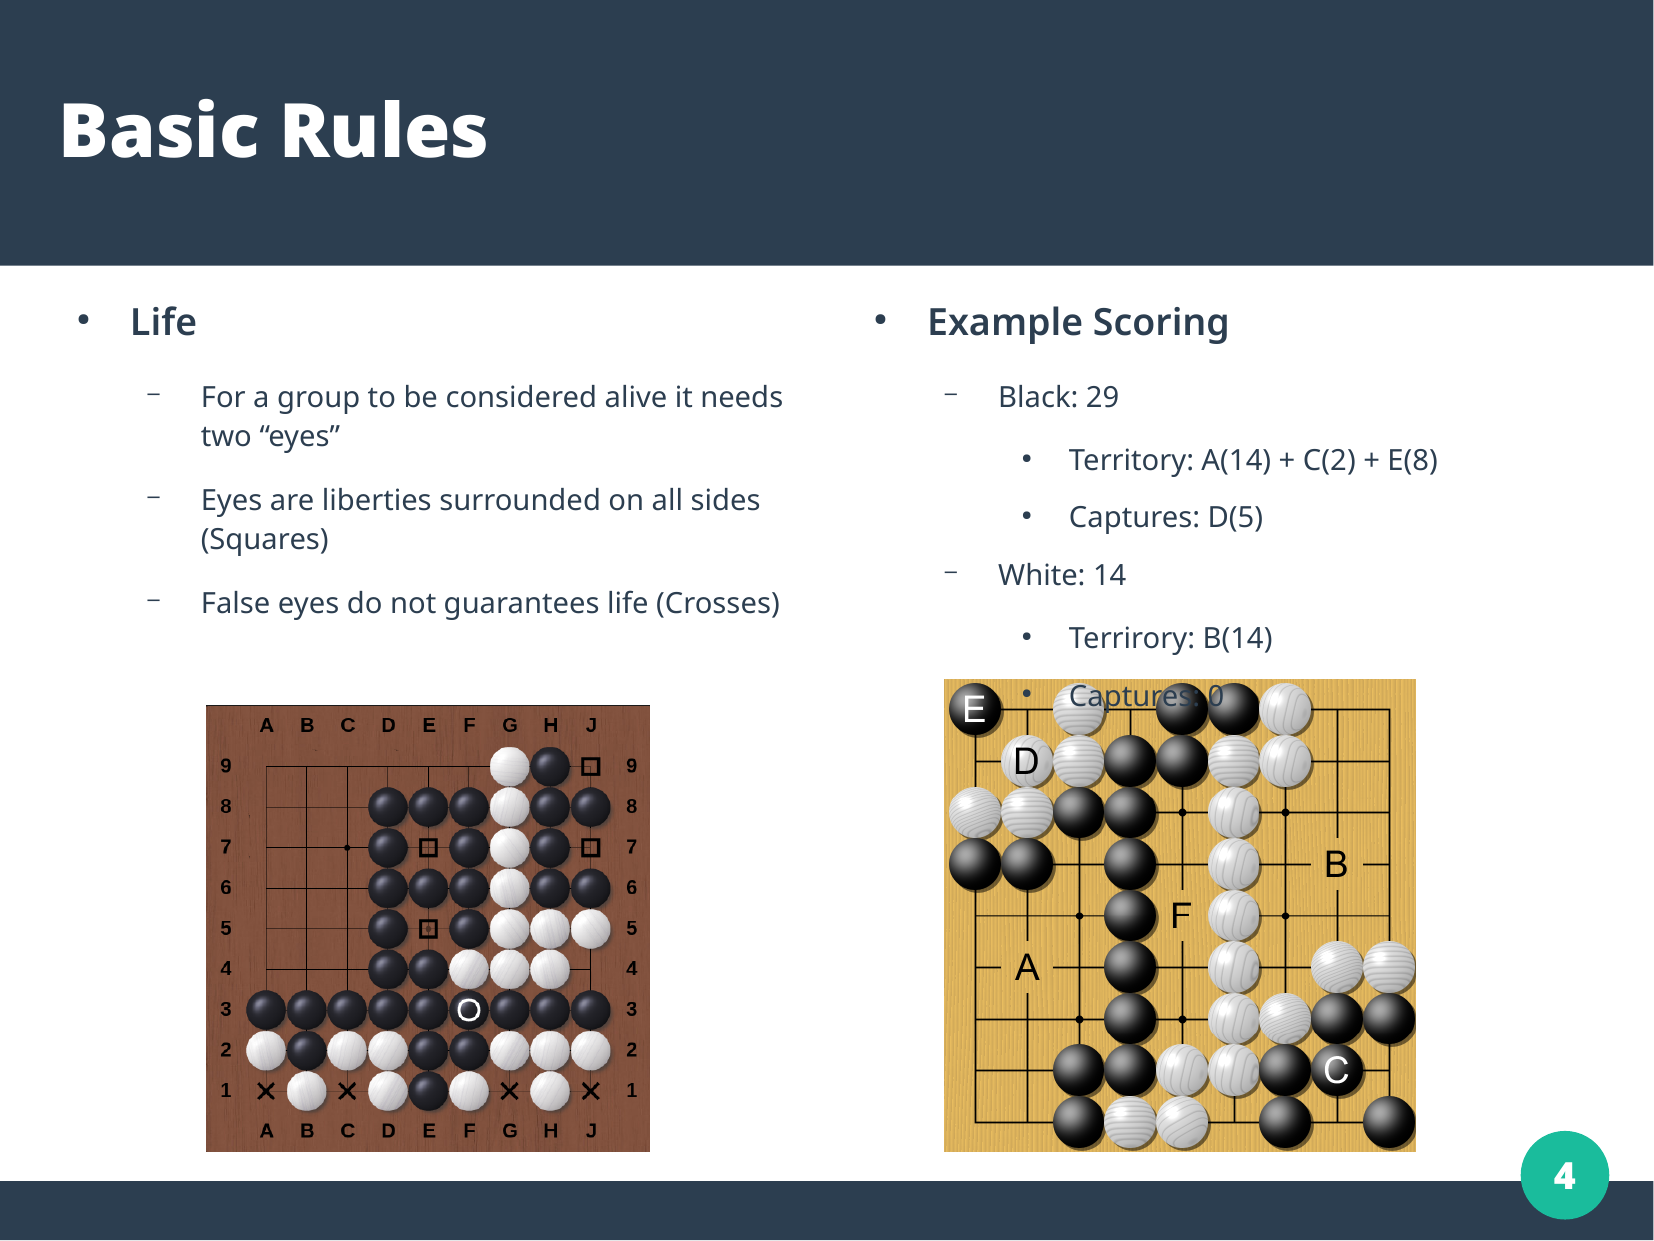

# Basic Rules
Life
For a group to be considered alive it needs two “eyes”
Eyes are liberties surrounded on all sides (Squares)
False eyes do not guarantees life (Crosses)
Example Scoring
Black: 29
Territory: A(14) + C(2) + E(8)
Captures: D(5)
White: 14
Terrirory: B(14)
Captures: 0
4